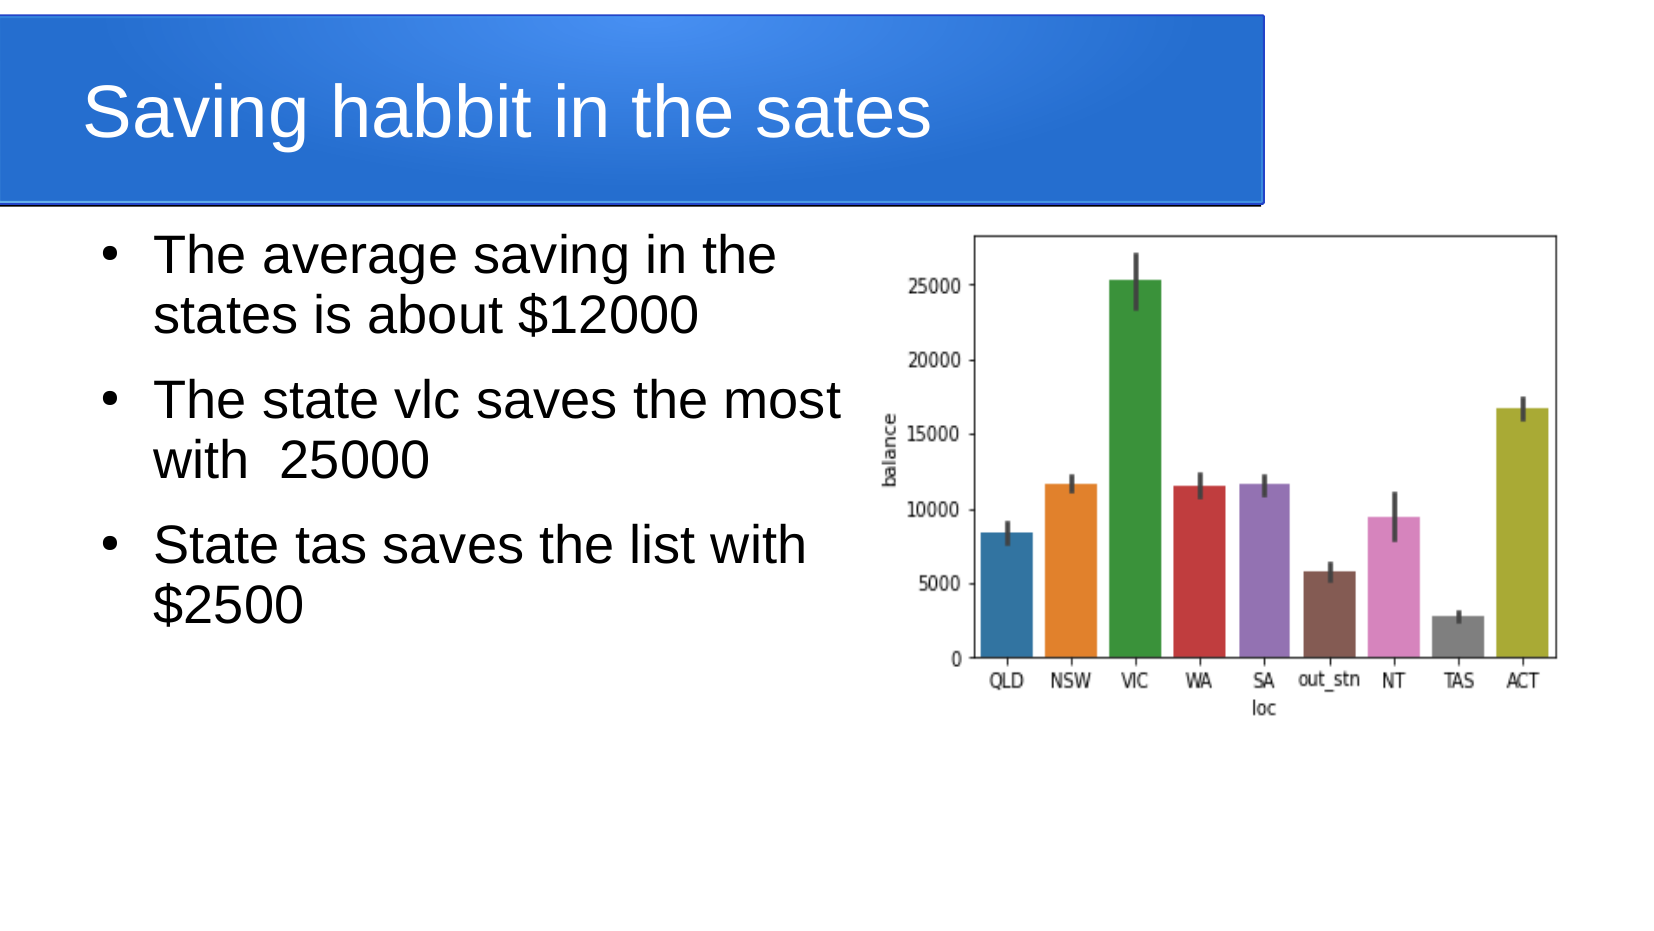

# Saving habbit in the sates
The average saving in the states is about $12000
The state vlc saves the most with 25000
State tas saves the list with $2500